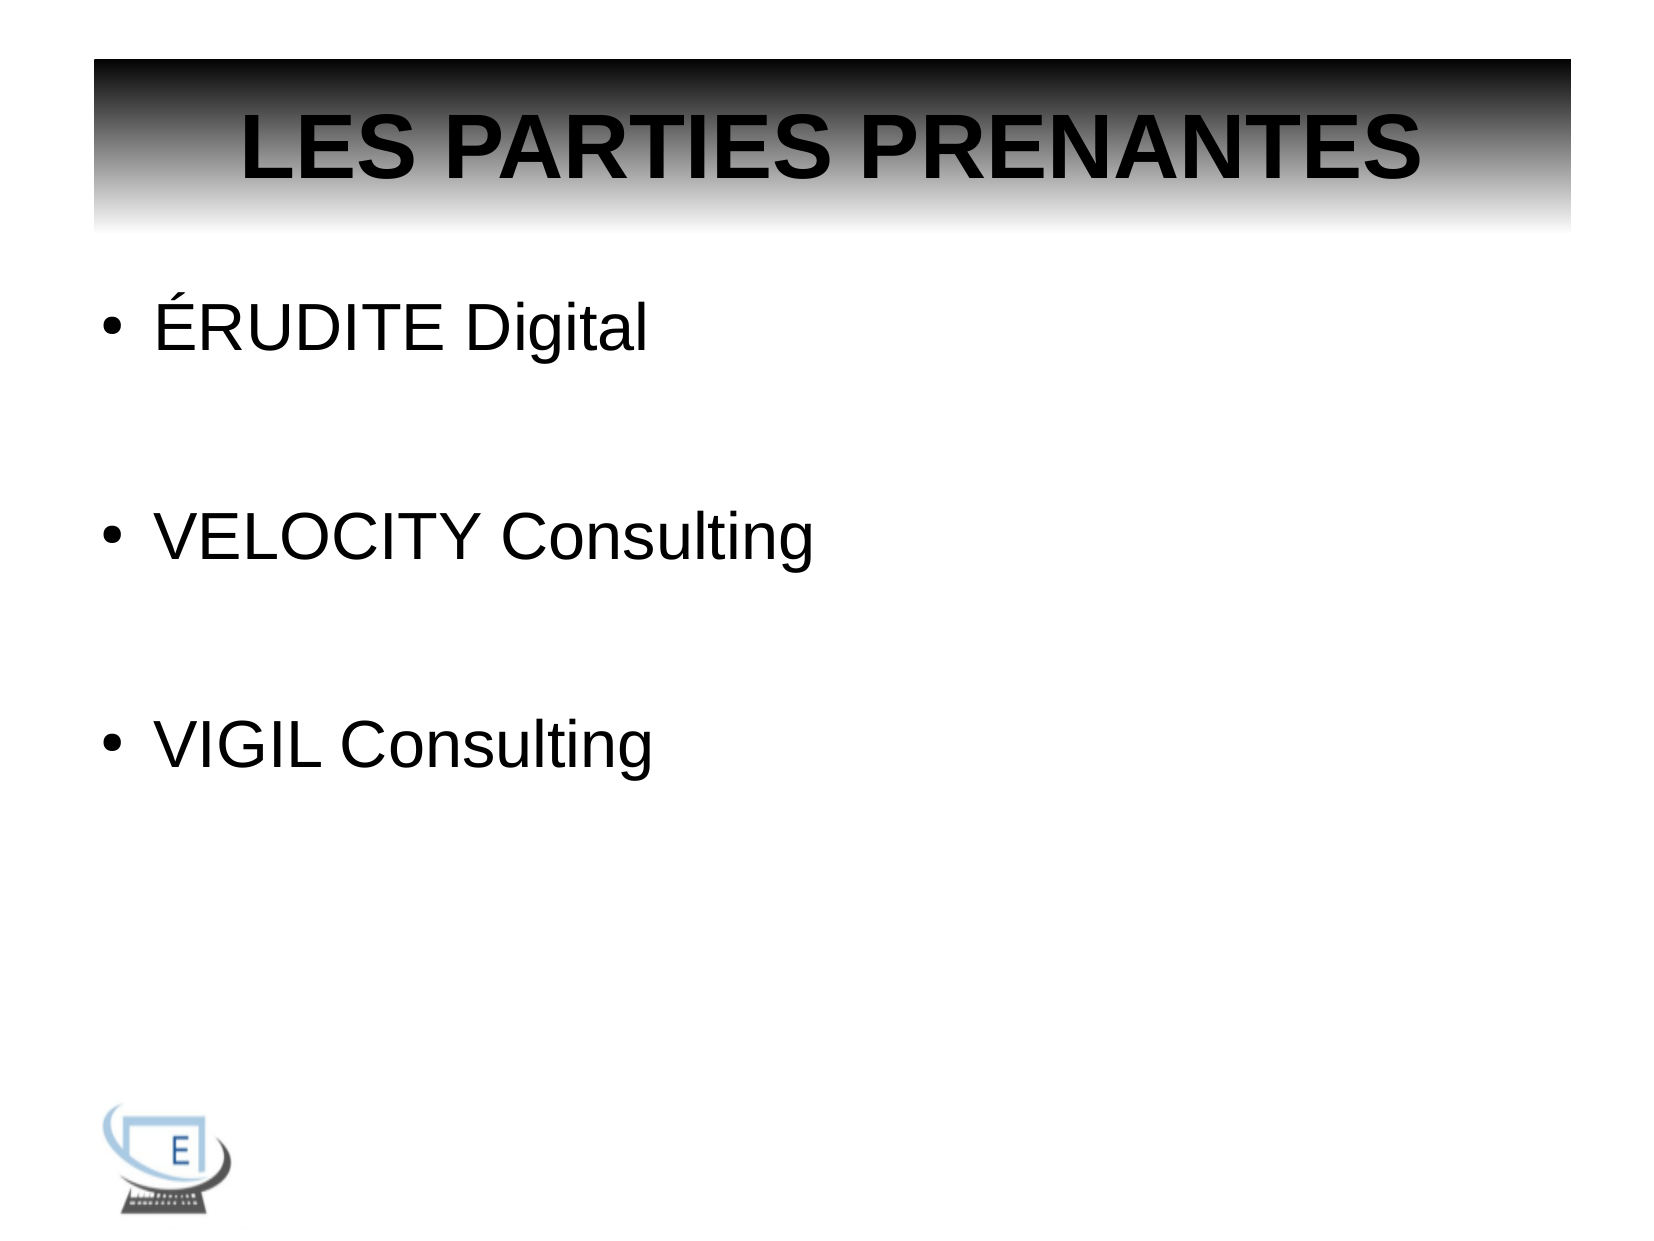

# LES PARTIES PRENANTES
ÉRUDITE Digital
VELOCITY Consulting
VIGIL Consulting